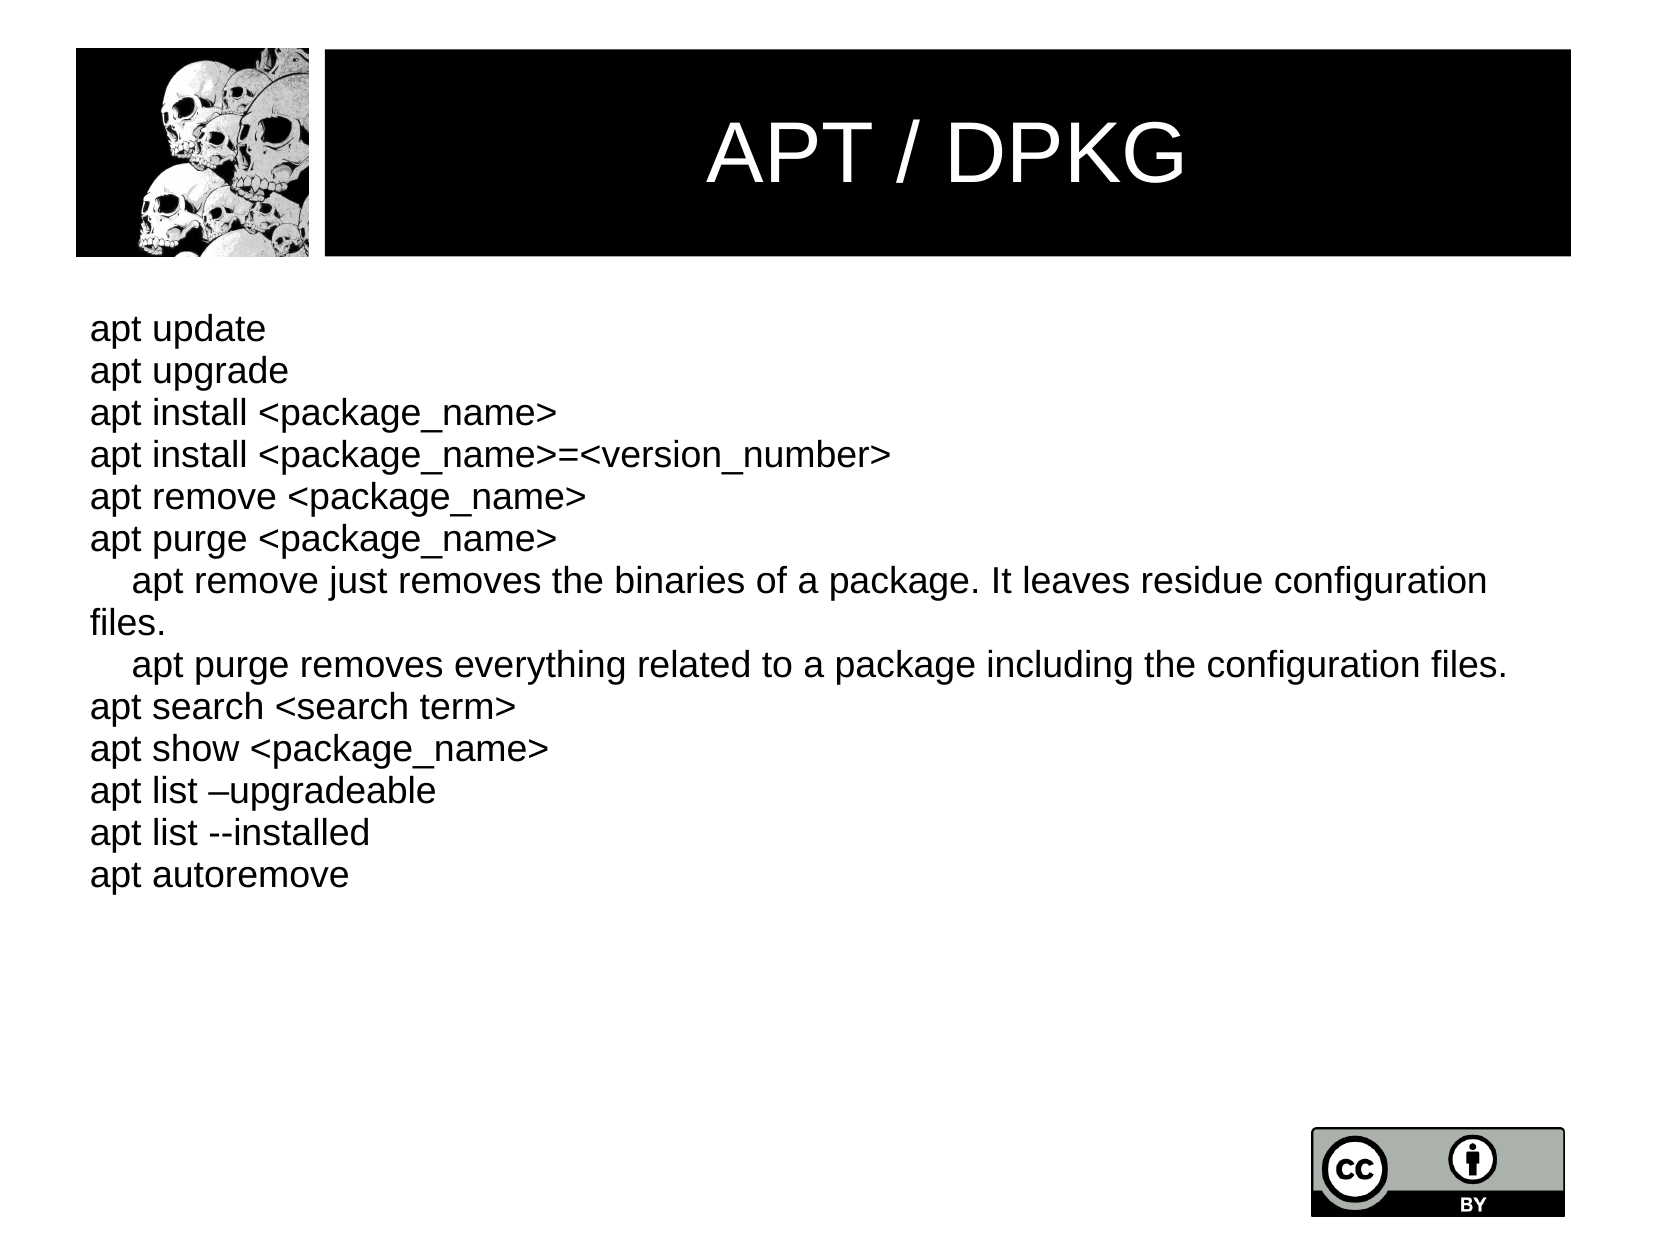

# APT / DPKG
apt update
apt upgrade
apt install <package_name>
apt install <package_name>=<version_number>
apt remove <package_name>
apt purge <package_name>
 apt remove just removes the binaries of a package. It leaves residue configuration files.
 apt purge removes everything related to a package including the configuration files.
apt search <search term>
apt show <package_name>
apt list –upgradeable
apt list --installed
apt autoremove